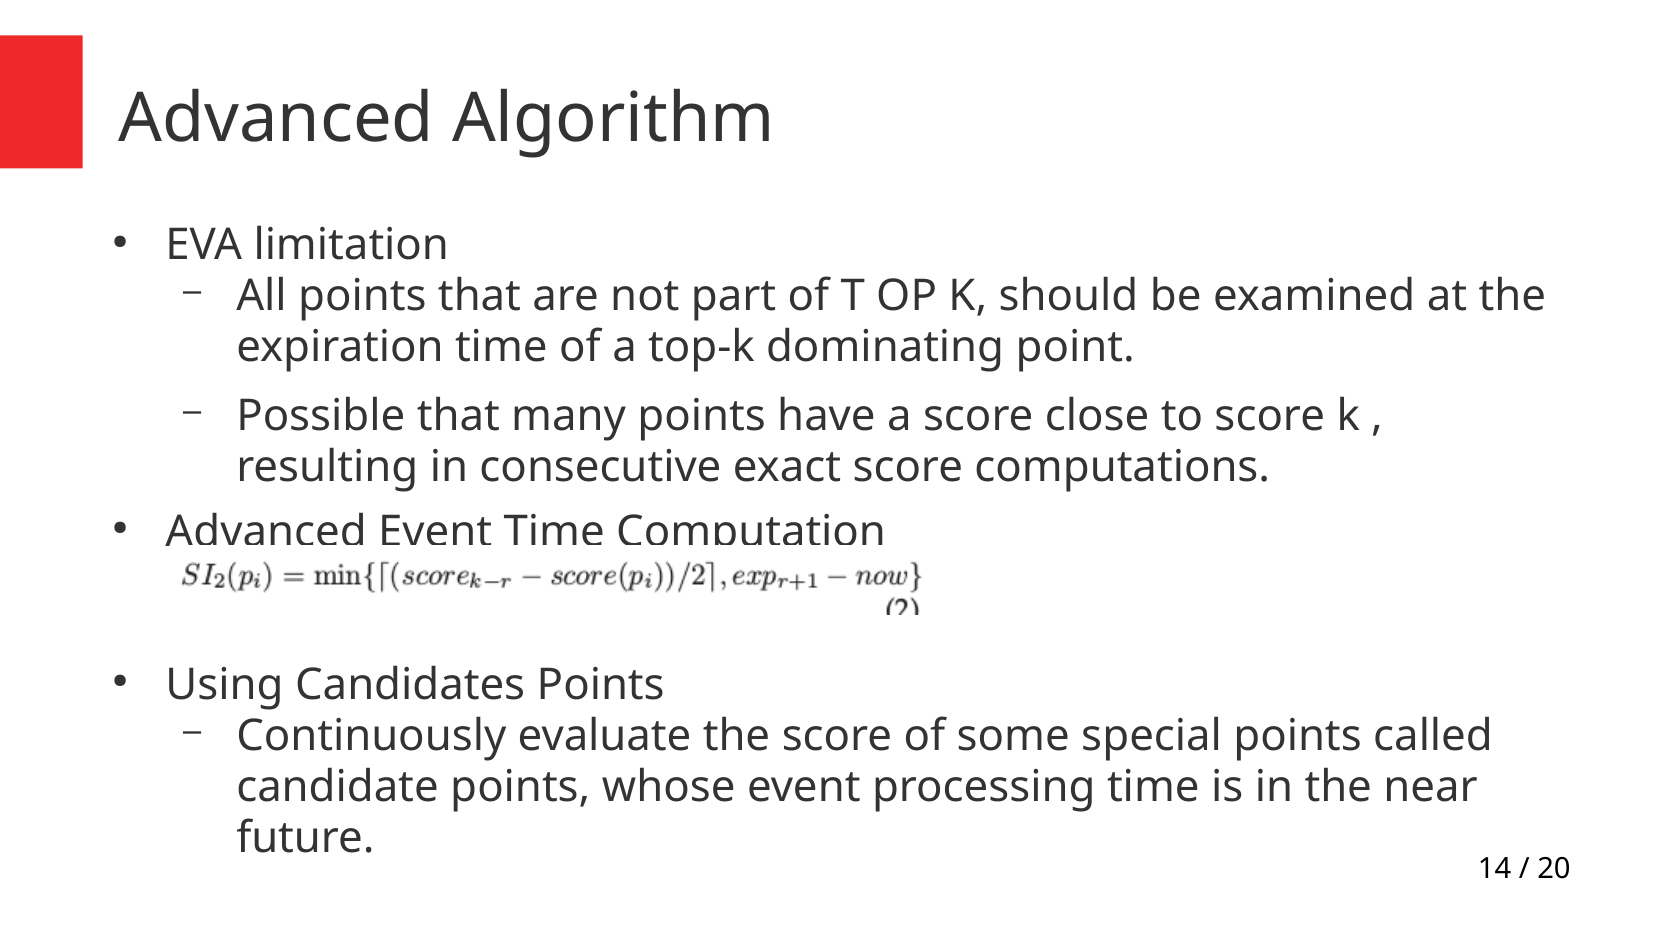

# Advanced Algorithm
EVA limitation
All points that are not part of T OP K, should be examined at the expiration time of a top-k dominating point.
Possible that many points have a score close to score k , resulting in consecutive exact score computations.
Advanced Event Time Computation
Using Candidates Points
Continuously evaluate the score of some special points called candidate points, whose event processing time is in the near future.
14